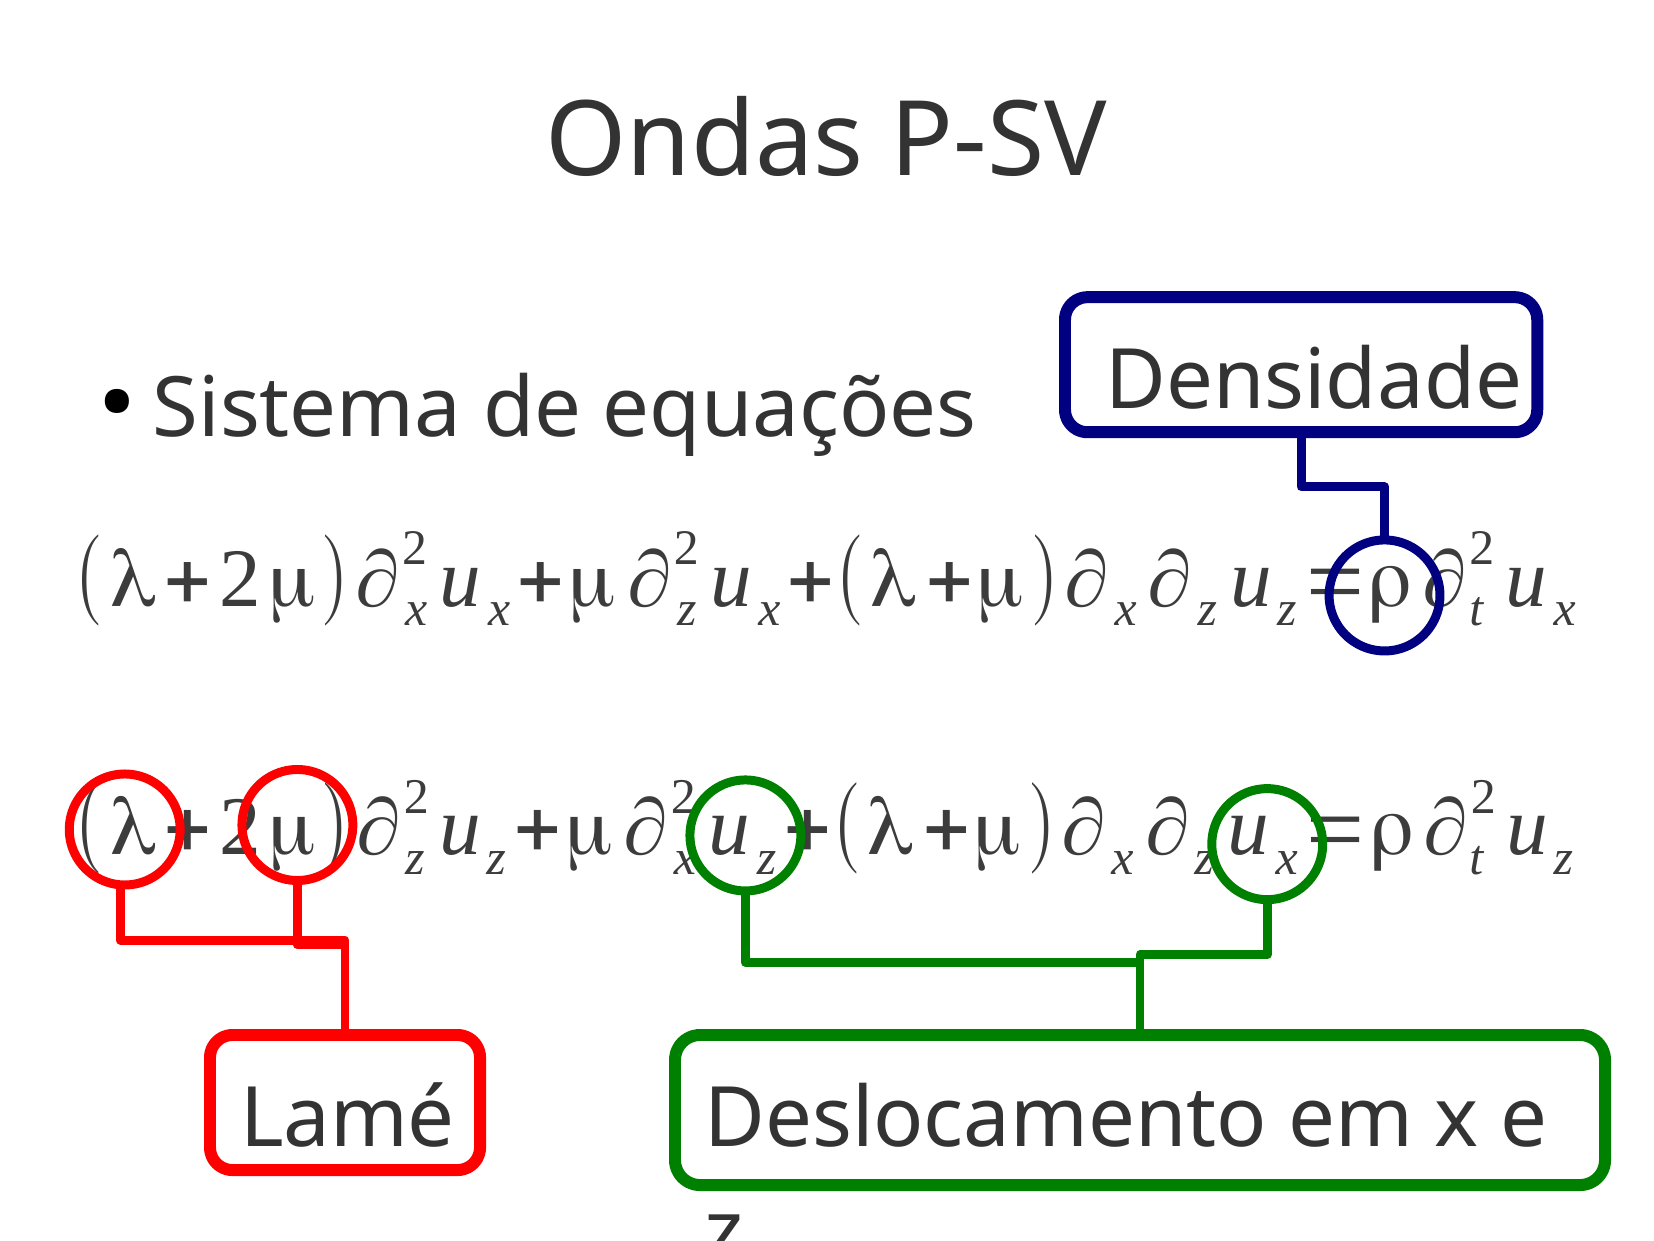

# Ondas P-SV
Sistema de equações
Densidade
Lamé
Deslocamento em x e z